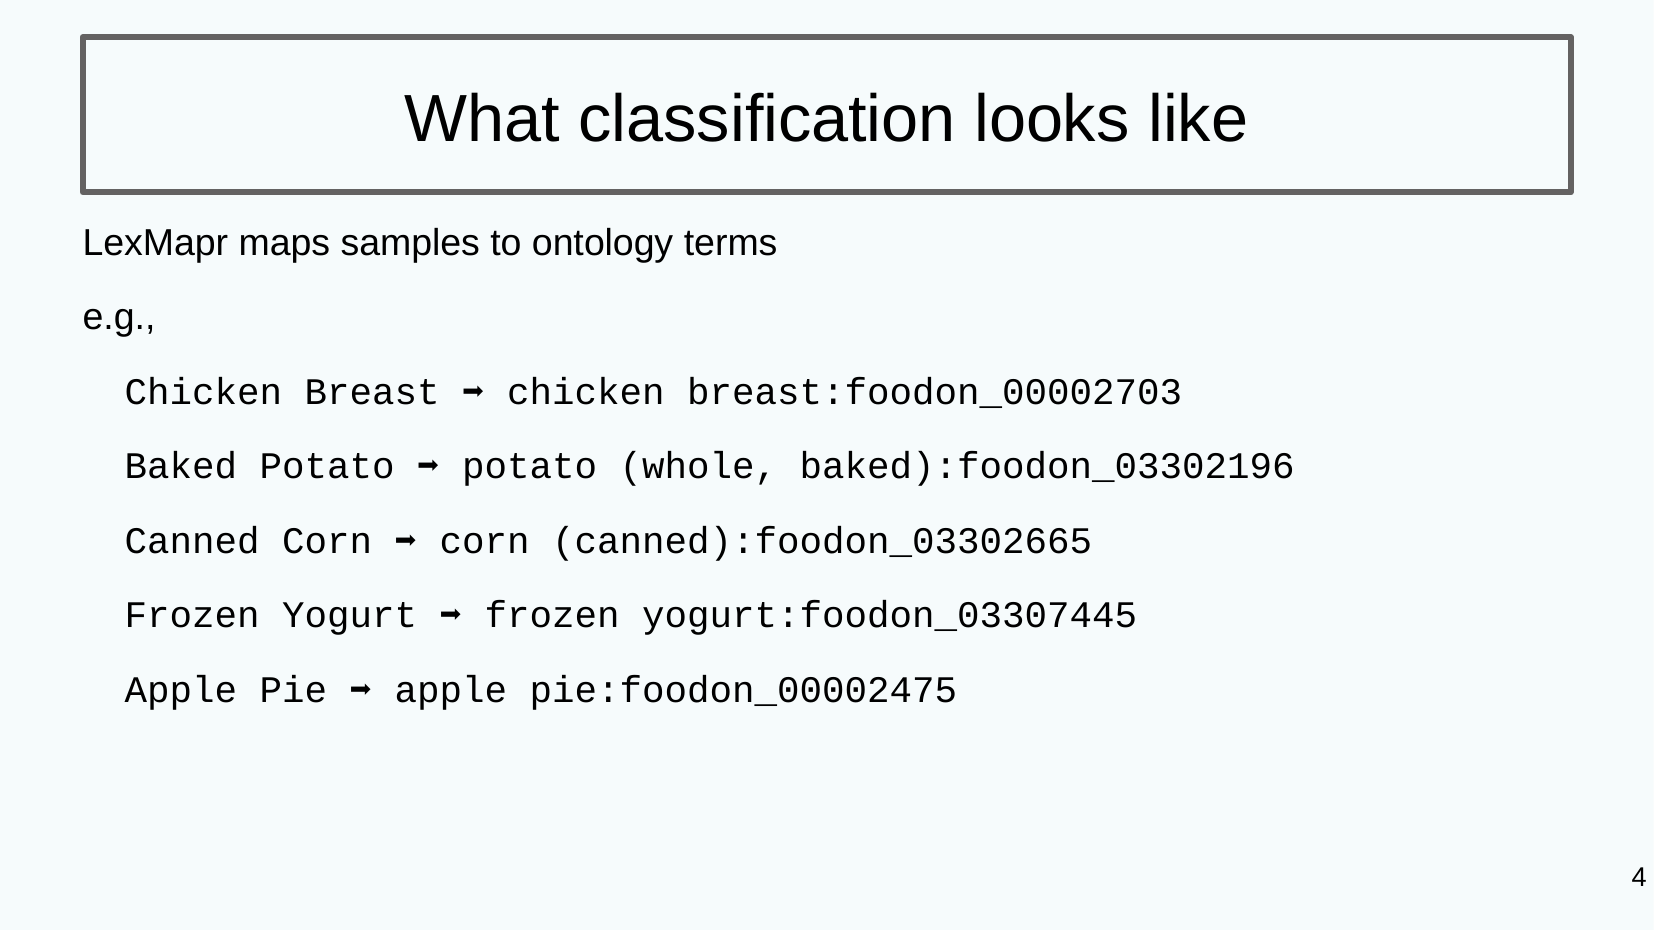

What classification looks like
LexMapr maps samples to ontology terms
e.g.,
 Chicken Breast ➡ chicken breast:foodon_00002703
 Baked Potato ➡ potato (whole, baked):foodon_03302196
 Canned Corn ➡ corn (canned):foodon_03302665
 Frozen Yogurt ➡ frozen yogurt:foodon_03307445
 Apple Pie ➡ apple pie:foodon_00002475